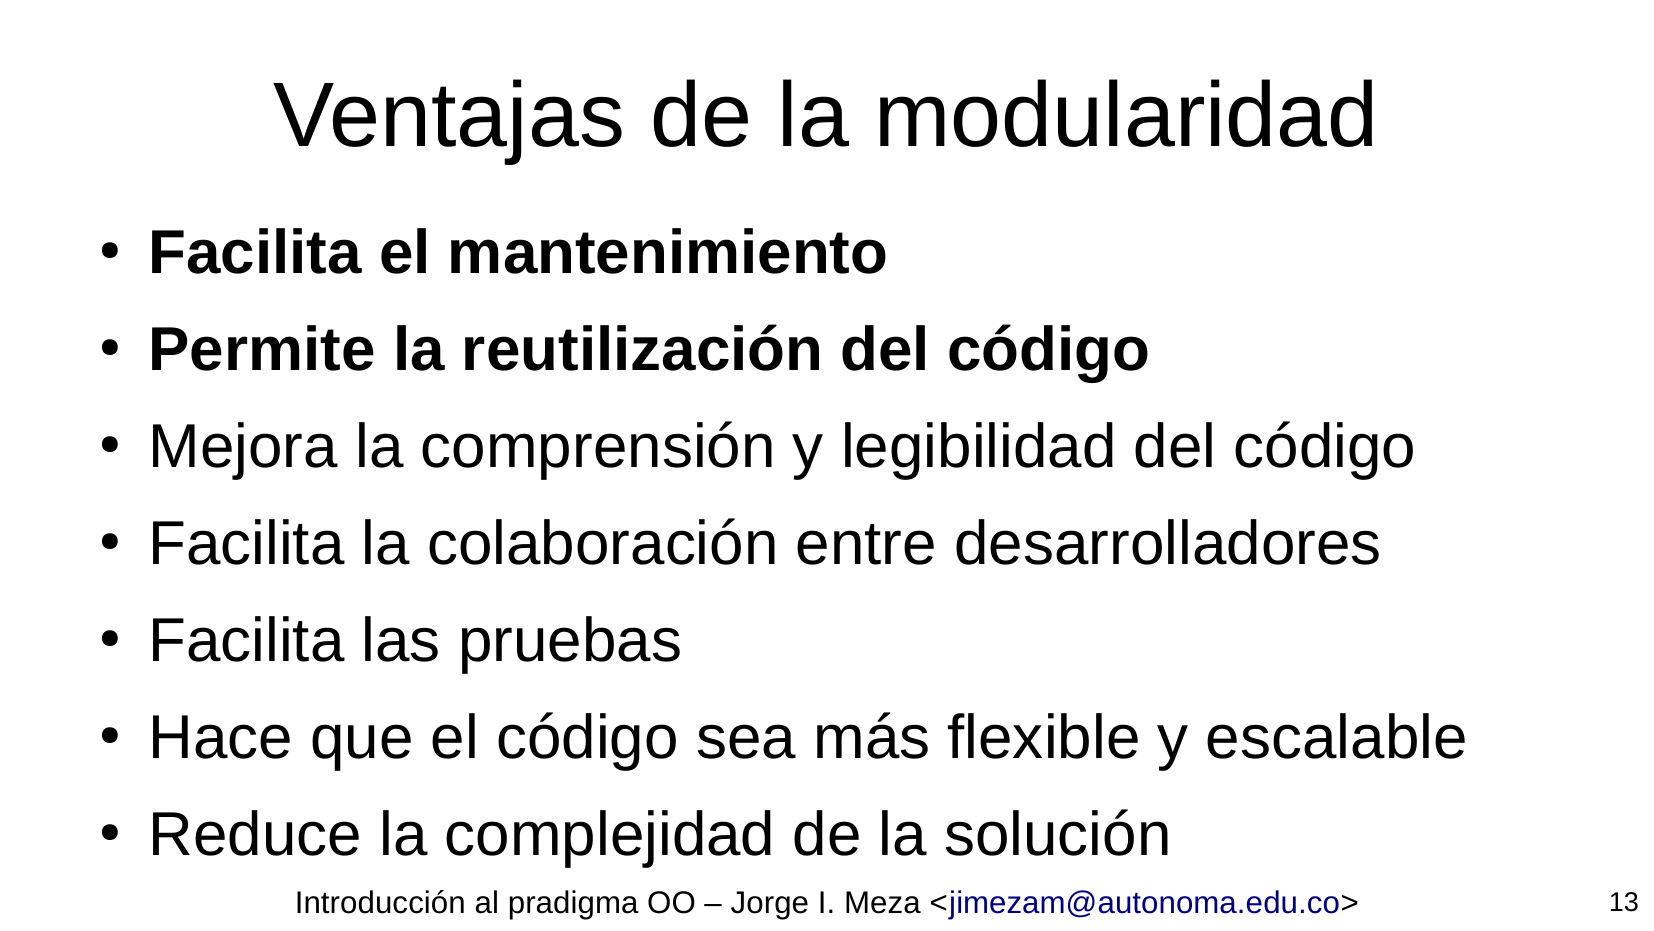

# Ventajas de la modularidad
Facilita el mantenimiento
Permite la reutilización del código
Mejora la comprensión y legibilidad del código
Facilita la colaboración entre desarrolladores
Facilita las pruebas
Hace que el código sea más flexible y escalable
Reduce la complejidad de la solución